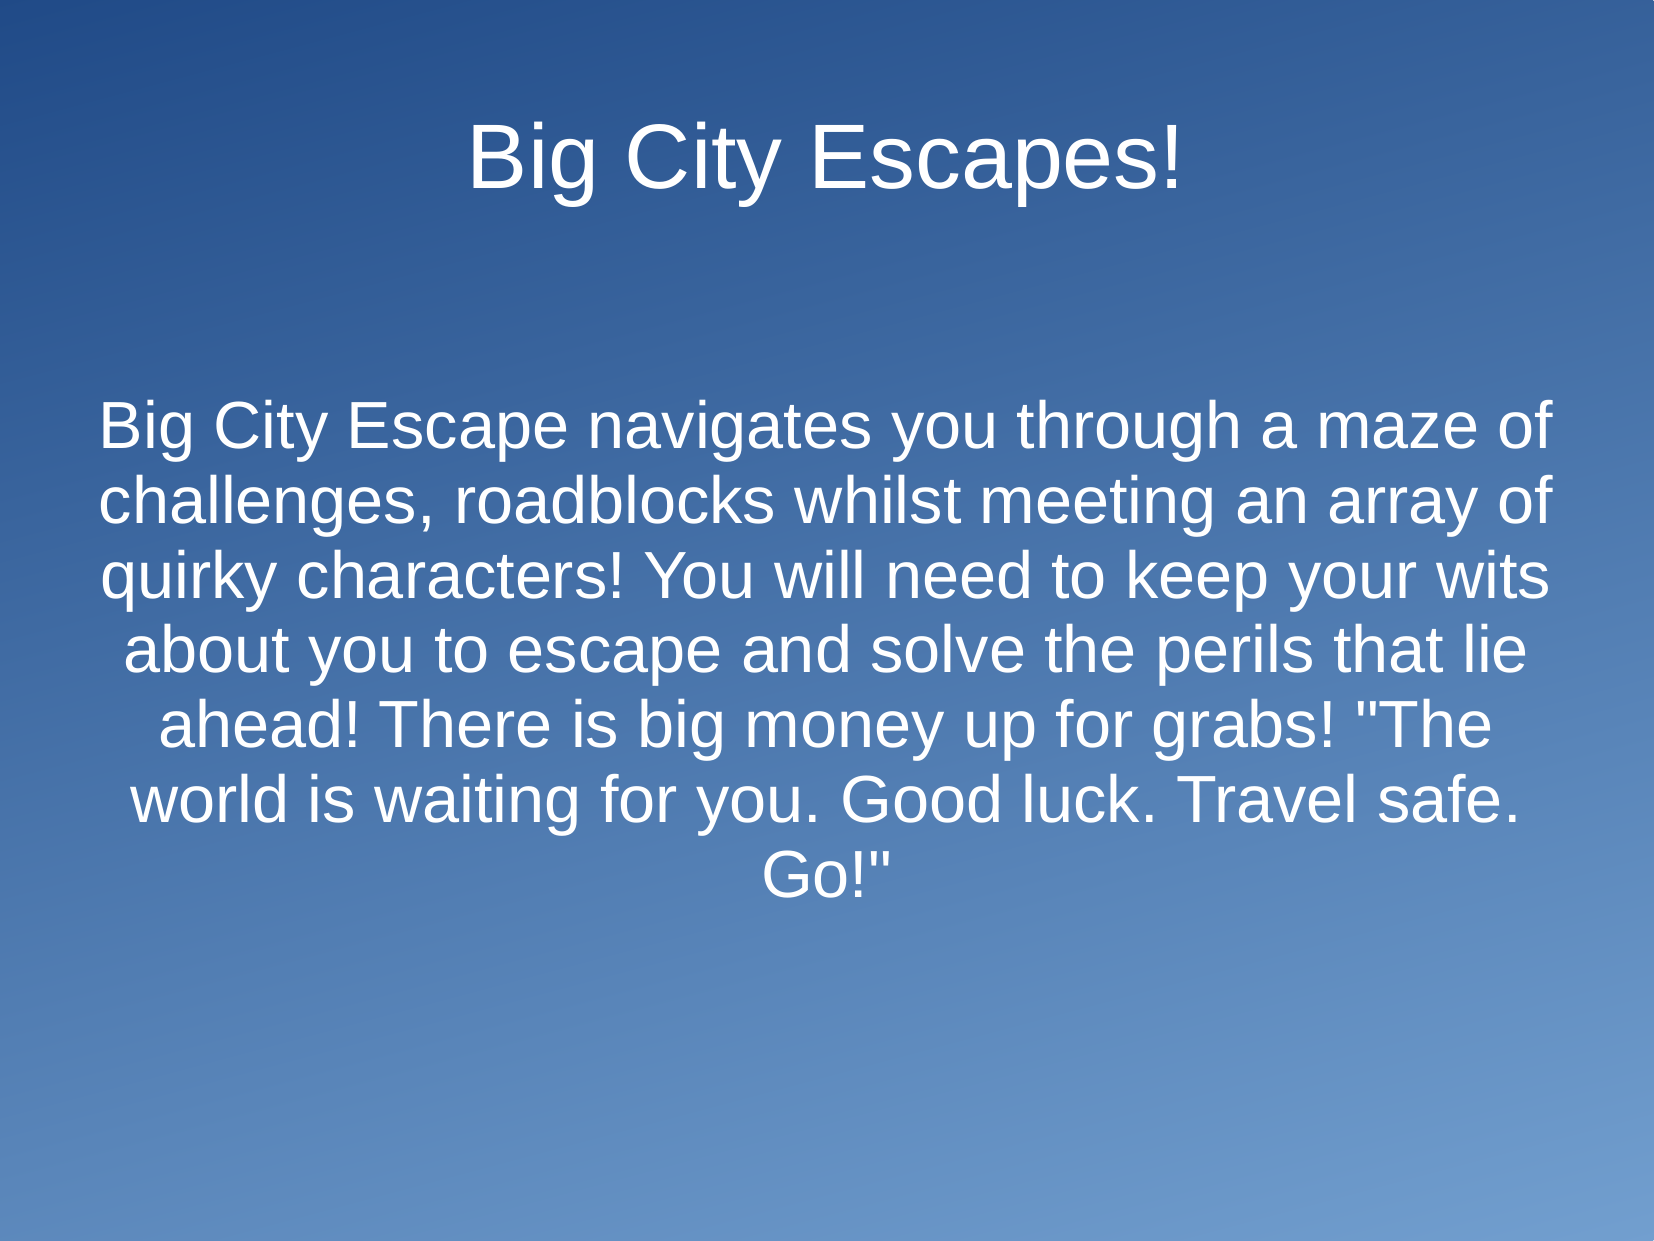

# Big City Escapes!
Big City Escape navigates you through a maze of challenges, roadblocks whilst meeting an array of quirky characters! You will need to keep your wits about you to escape and solve the perils that lie ahead! There is big money up for grabs! "The world is waiting for you. Good luck. Travel safe. Go!"